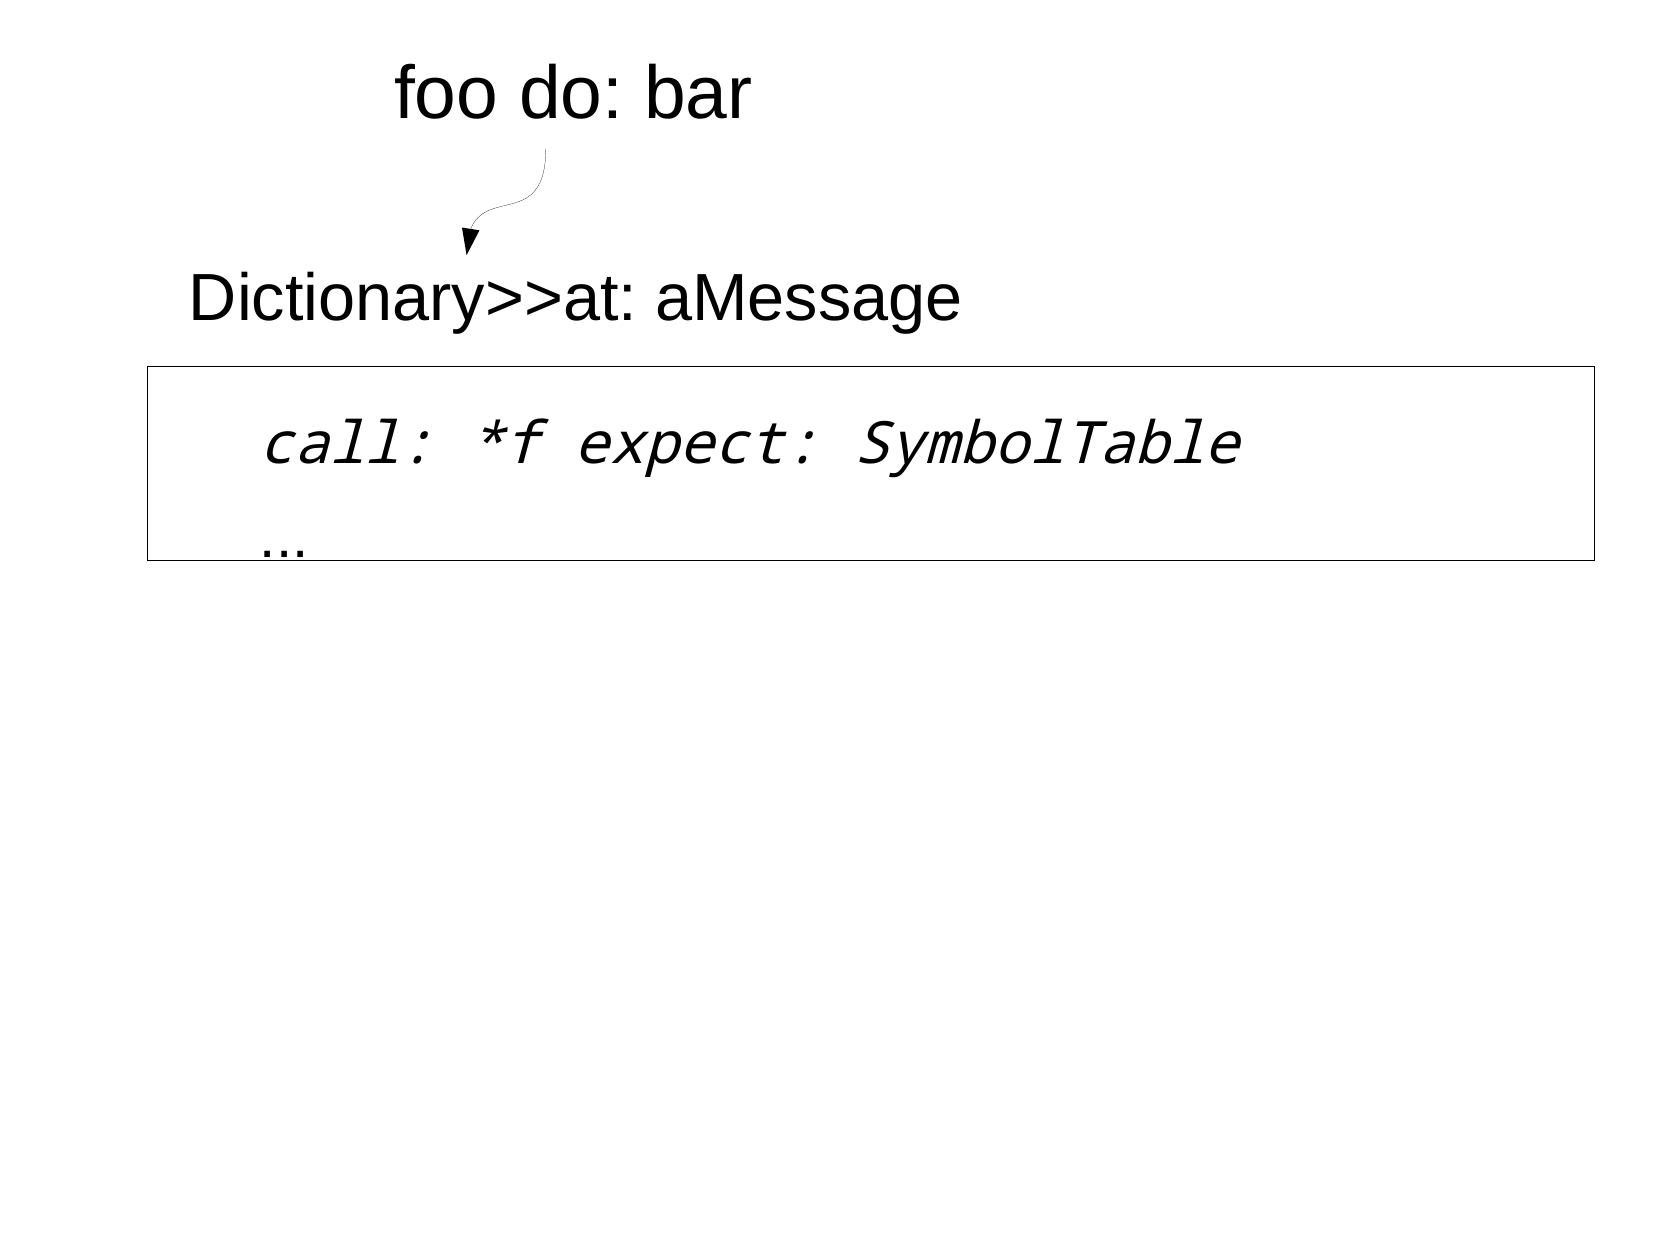

foo do: bar
# Dictionary>>at: aMessage
call: *f expect: SymbolTable
...